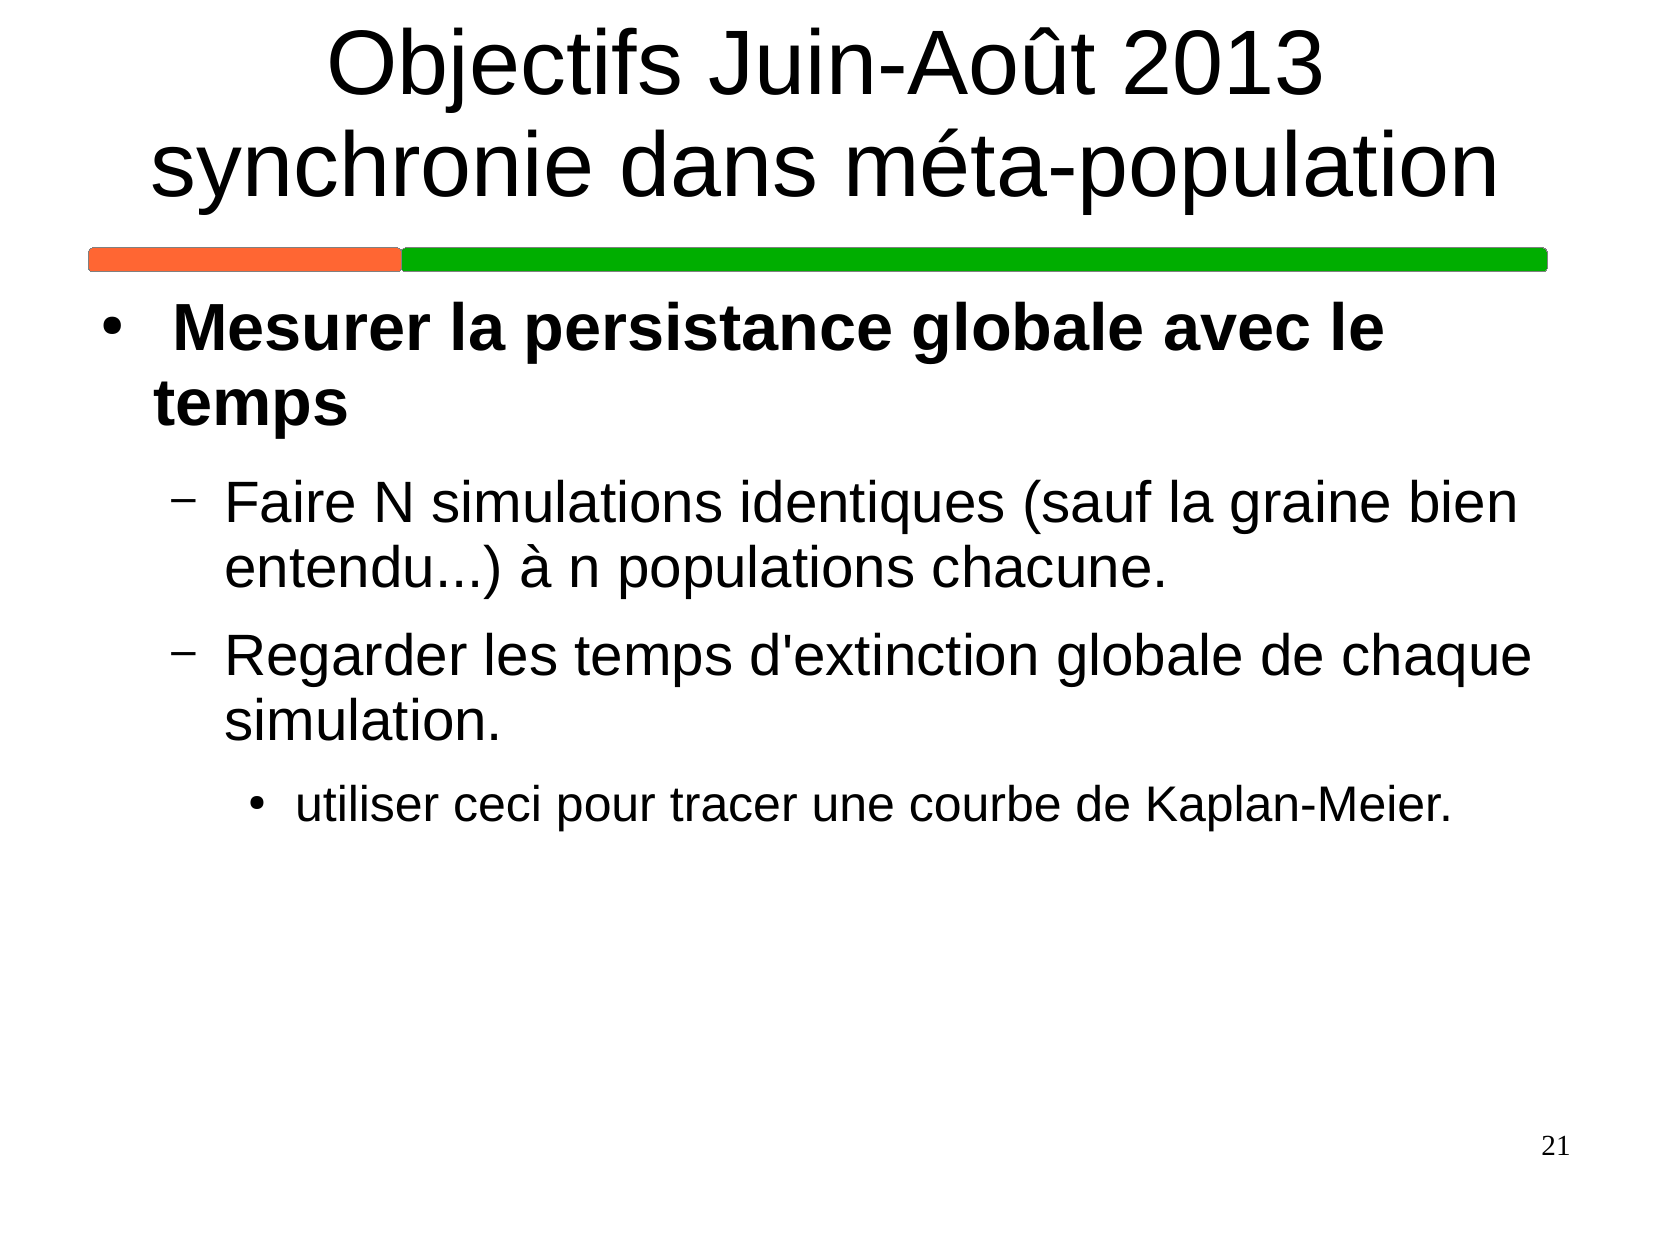

# Objectifs Juin-Août 2013 synchronie dans méta-population
 Mesurer la persistance globale avec le temps
Faire N simulations identiques (sauf la graine bien entendu...) à n populations chacune.
Regarder les temps d'extinction globale de chaque simulation.
utiliser ceci pour tracer une courbe de Kaplan-Meier.
21